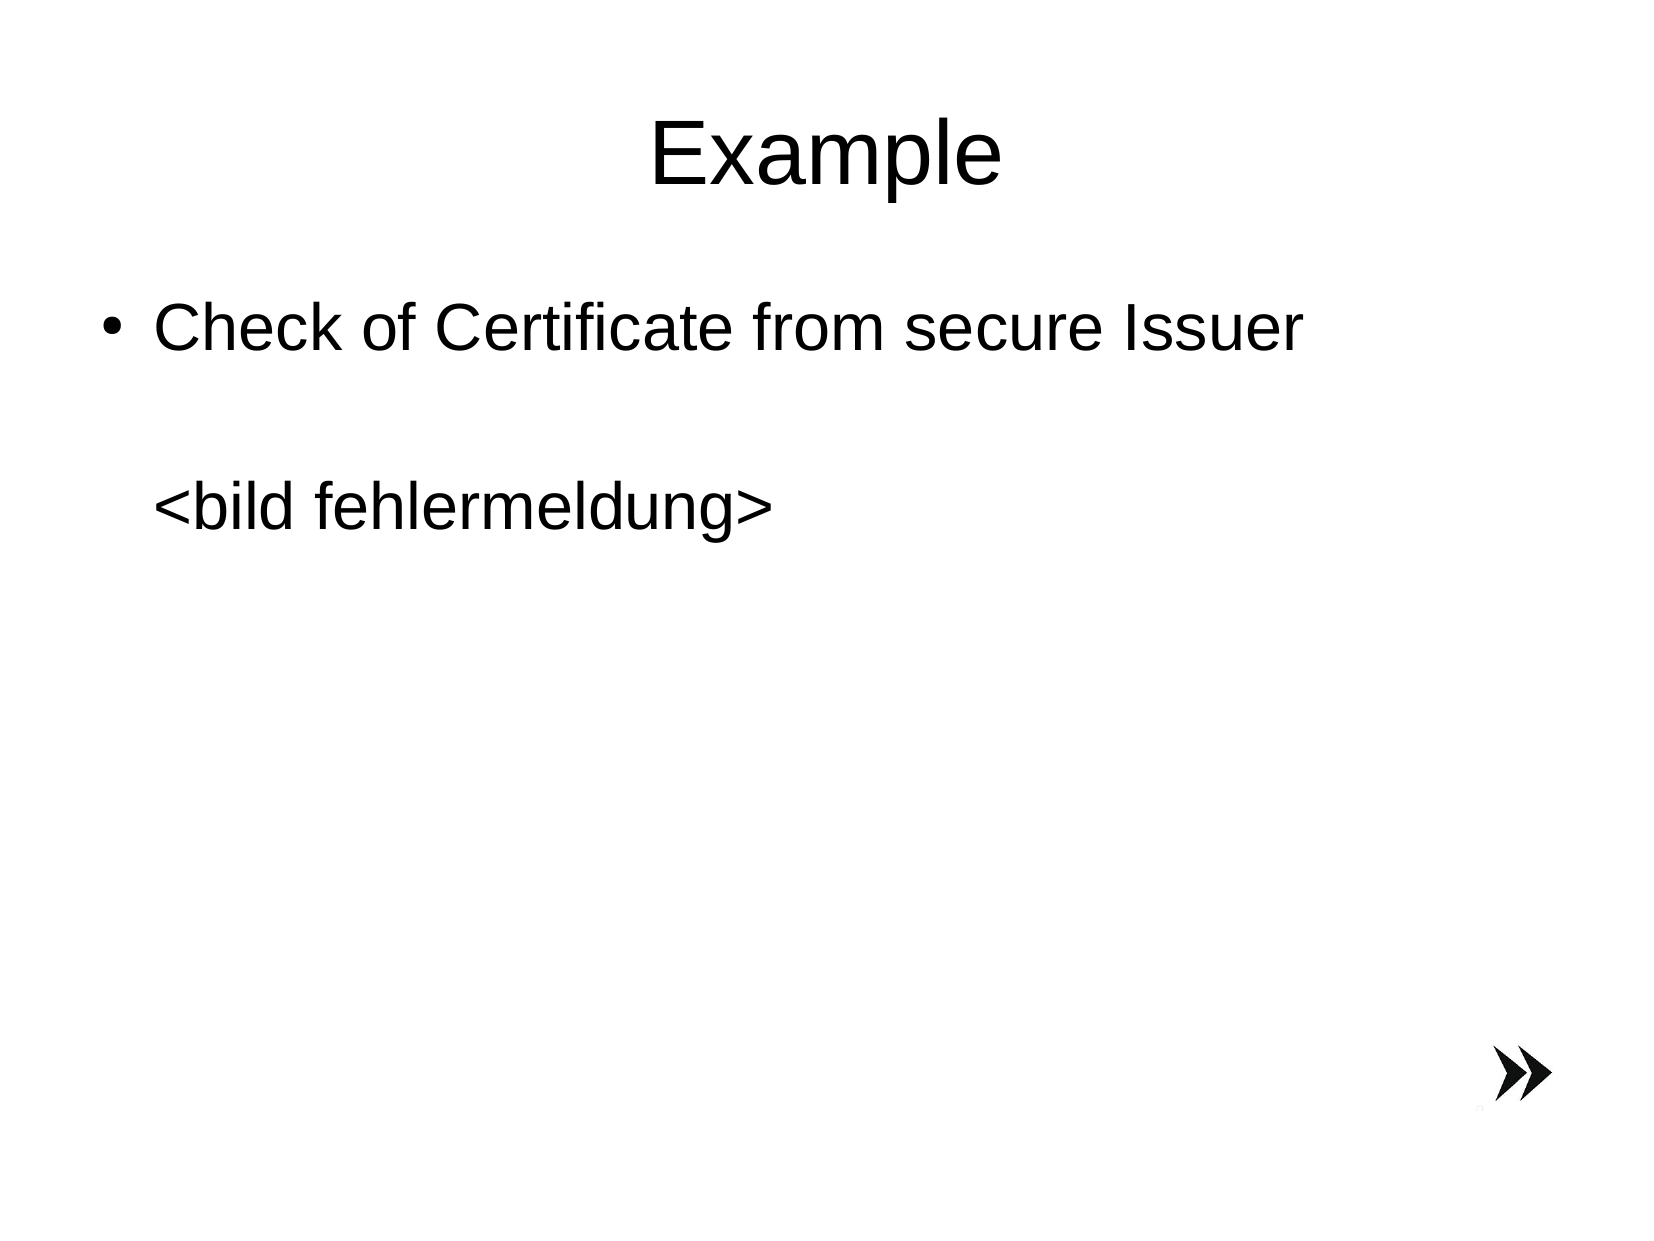

# Example
Check of Certificate from secure Issuer
<bild fehlermeldung>